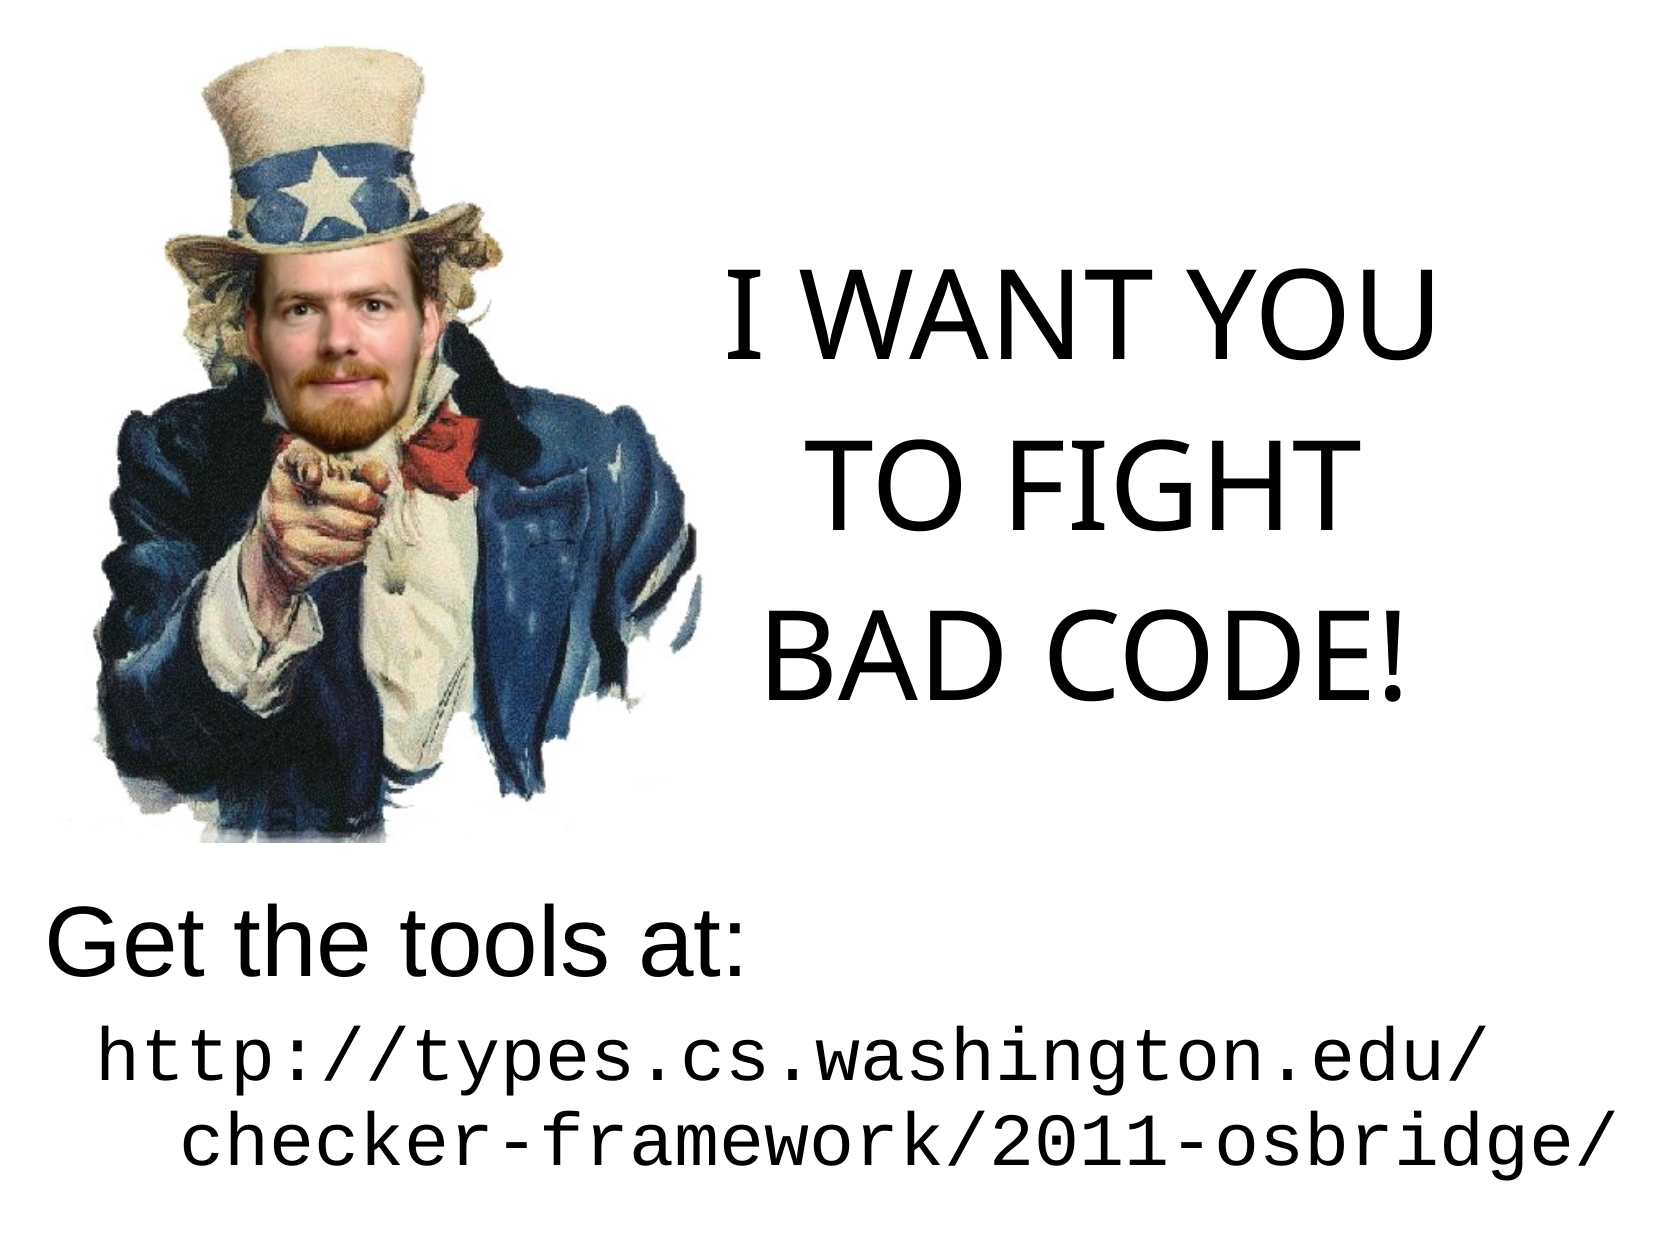

I WANT YOU
TO FIGHT
BAD CODE!
Get the tools at:
 http://types.cs.washington.edu/
 checker-framework/2011-osbridge/